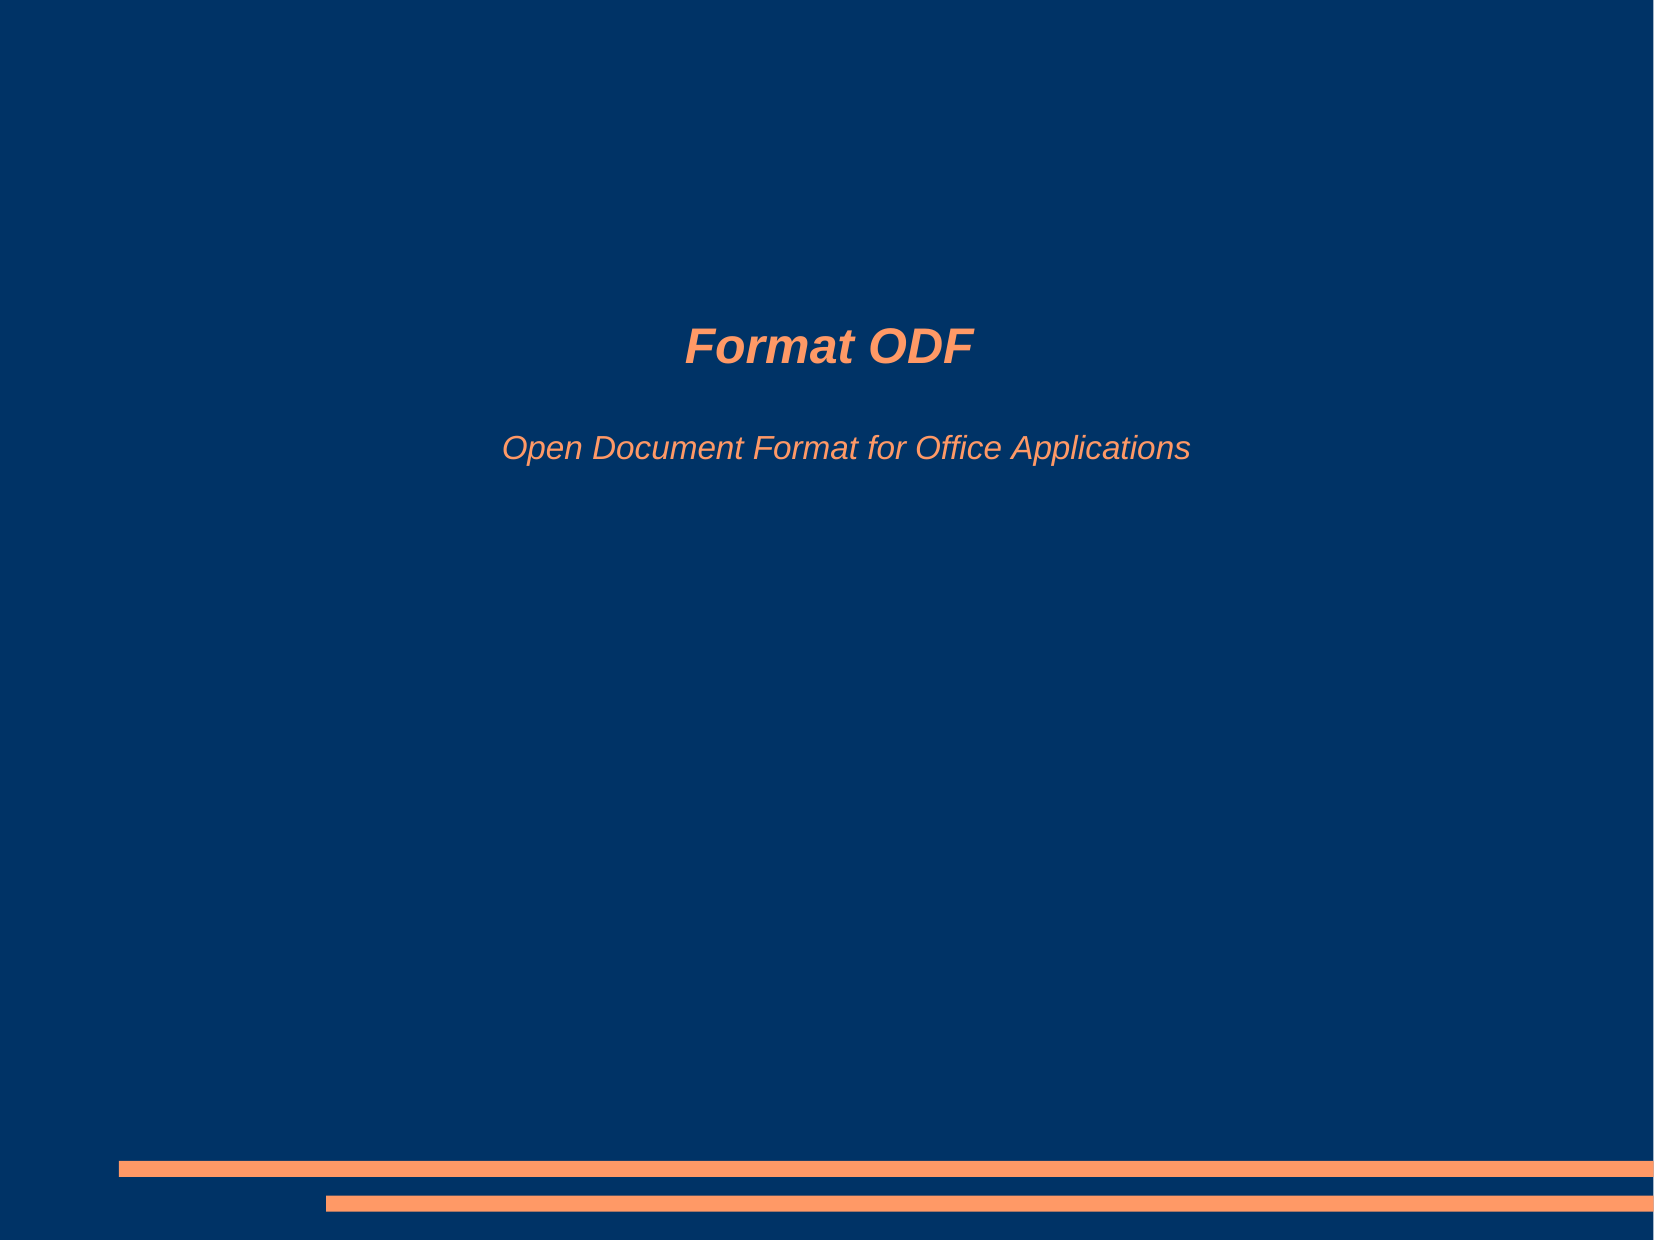

# Format ODF Open Document Format for Office Applications